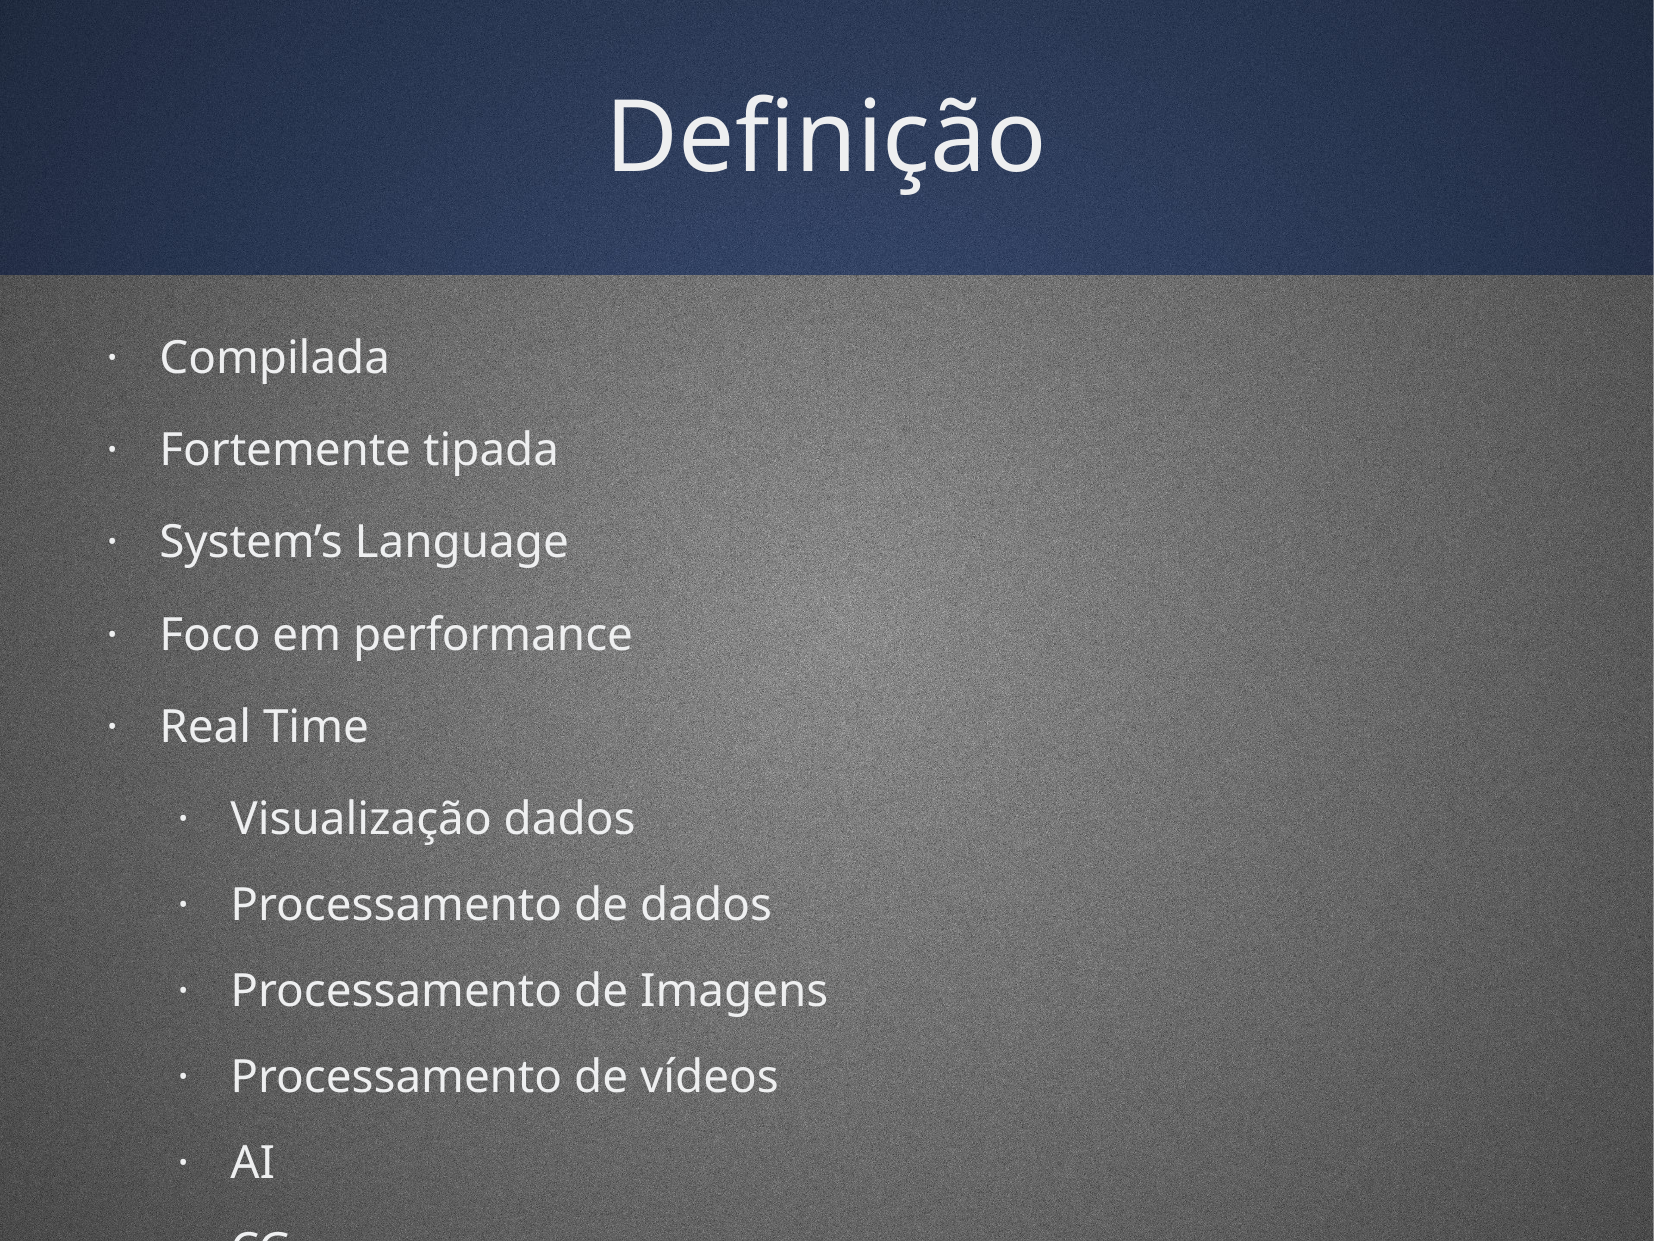

# Definição
Compilada
Fortemente tipada
System’s Language
Foco em performance
Real Time
Visualização dados
Processamento de dados
Processamento de Imagens
Processamento de vídeos
AI
CG